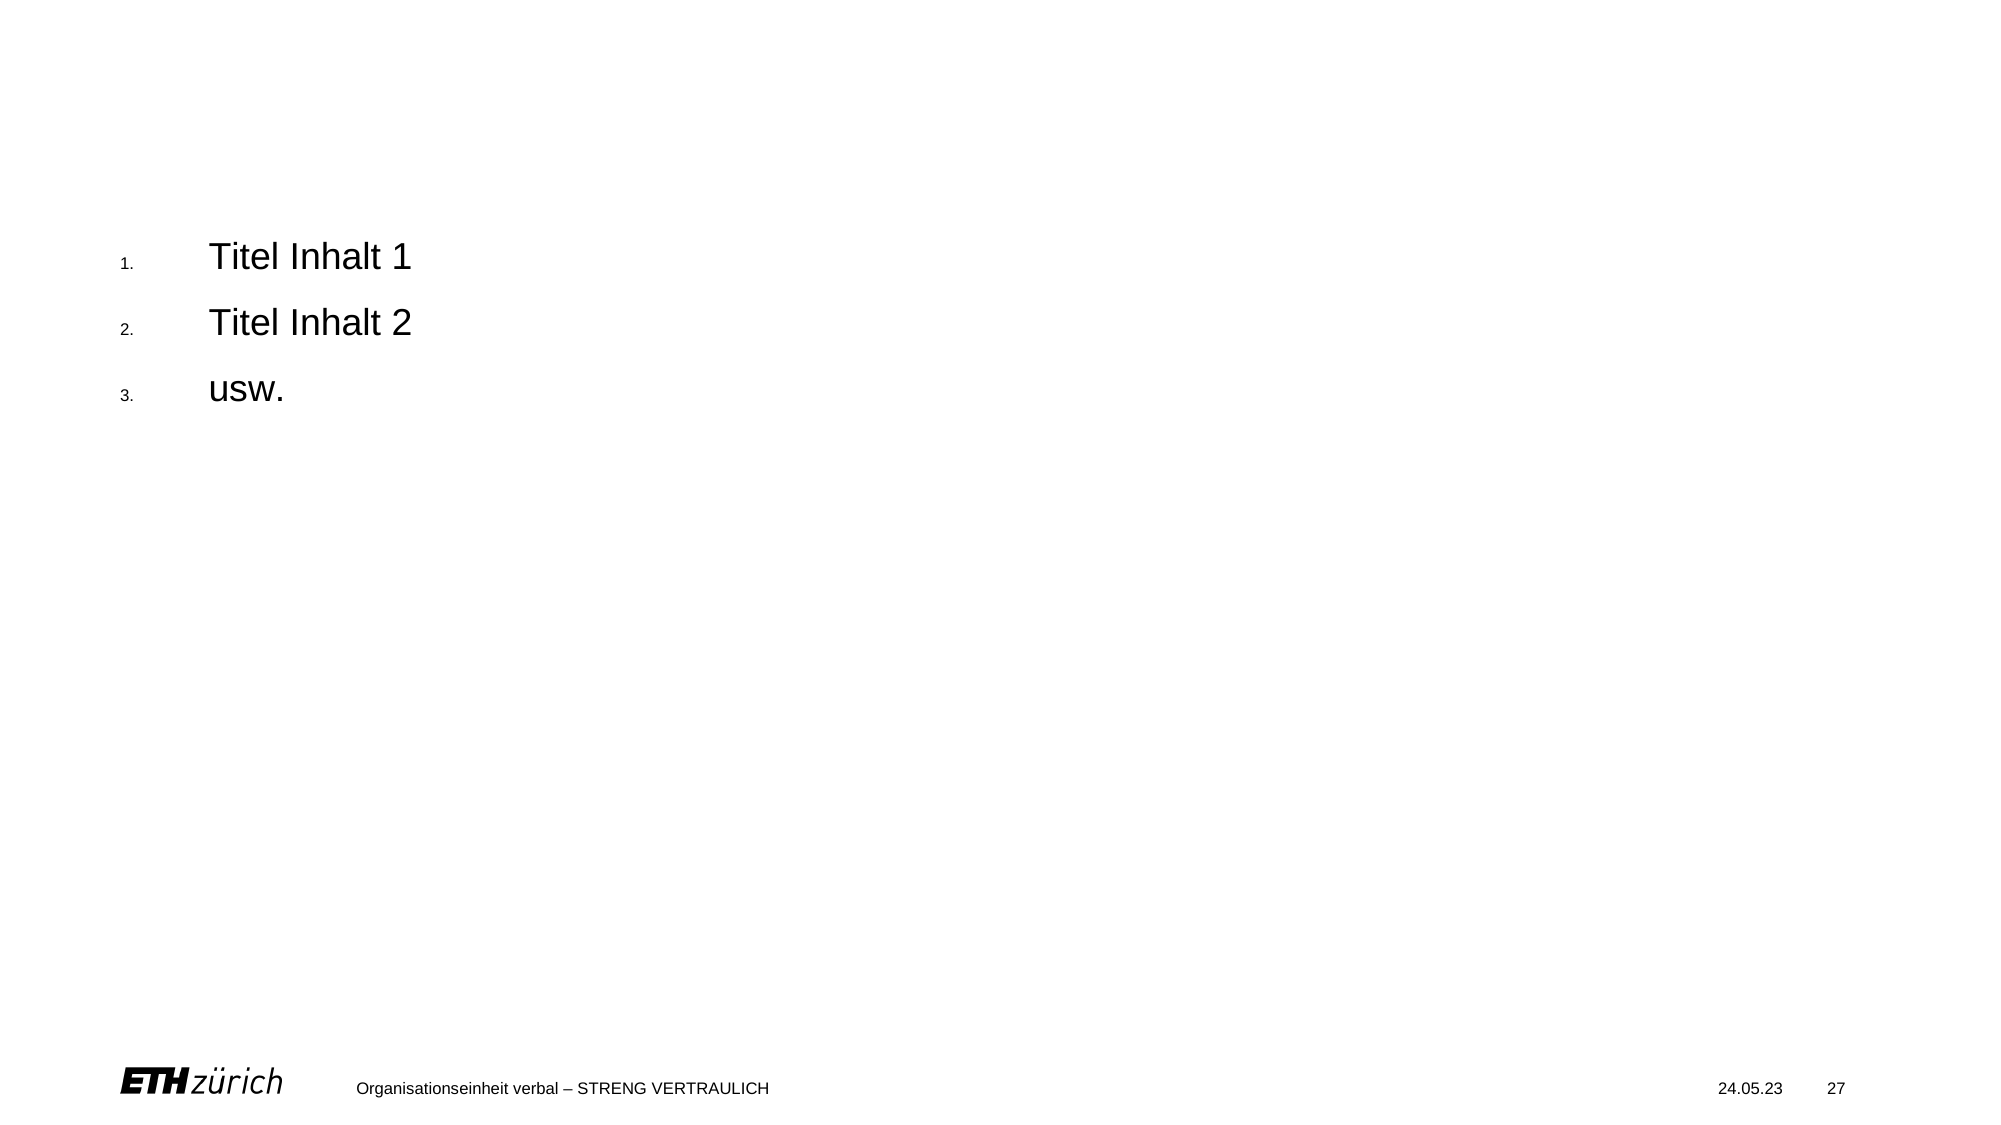

#
Titel Inhalt 1
Titel Inhalt 2
usw.
Organisationseinheit verbal – STRENG VERTRAULICH
24.05.23